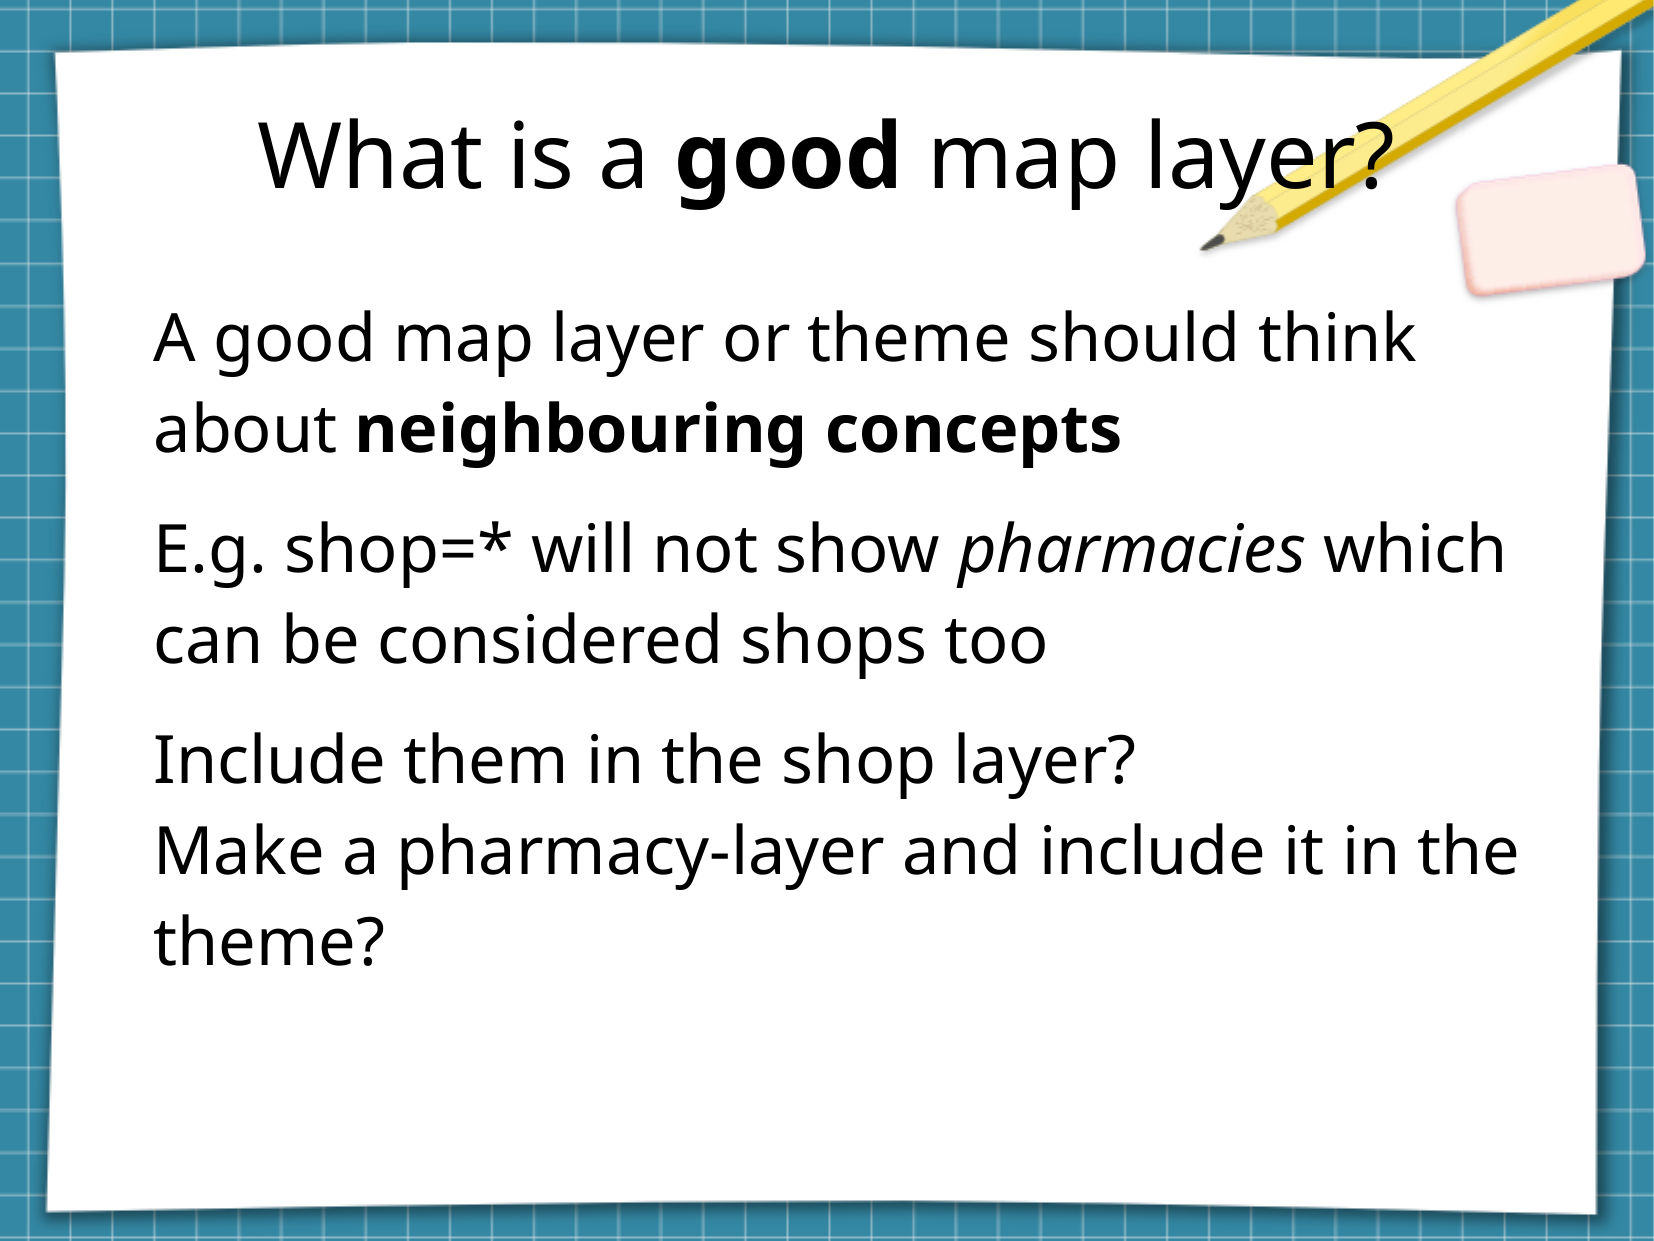

# What is a good map layer?
A good map layer or theme should think about neighbouring concepts
E.g. shop=* will not show pharmacies which can be considered shops too
Include them in the shop layer?
Make a pharmacy-layer and include it in the theme?